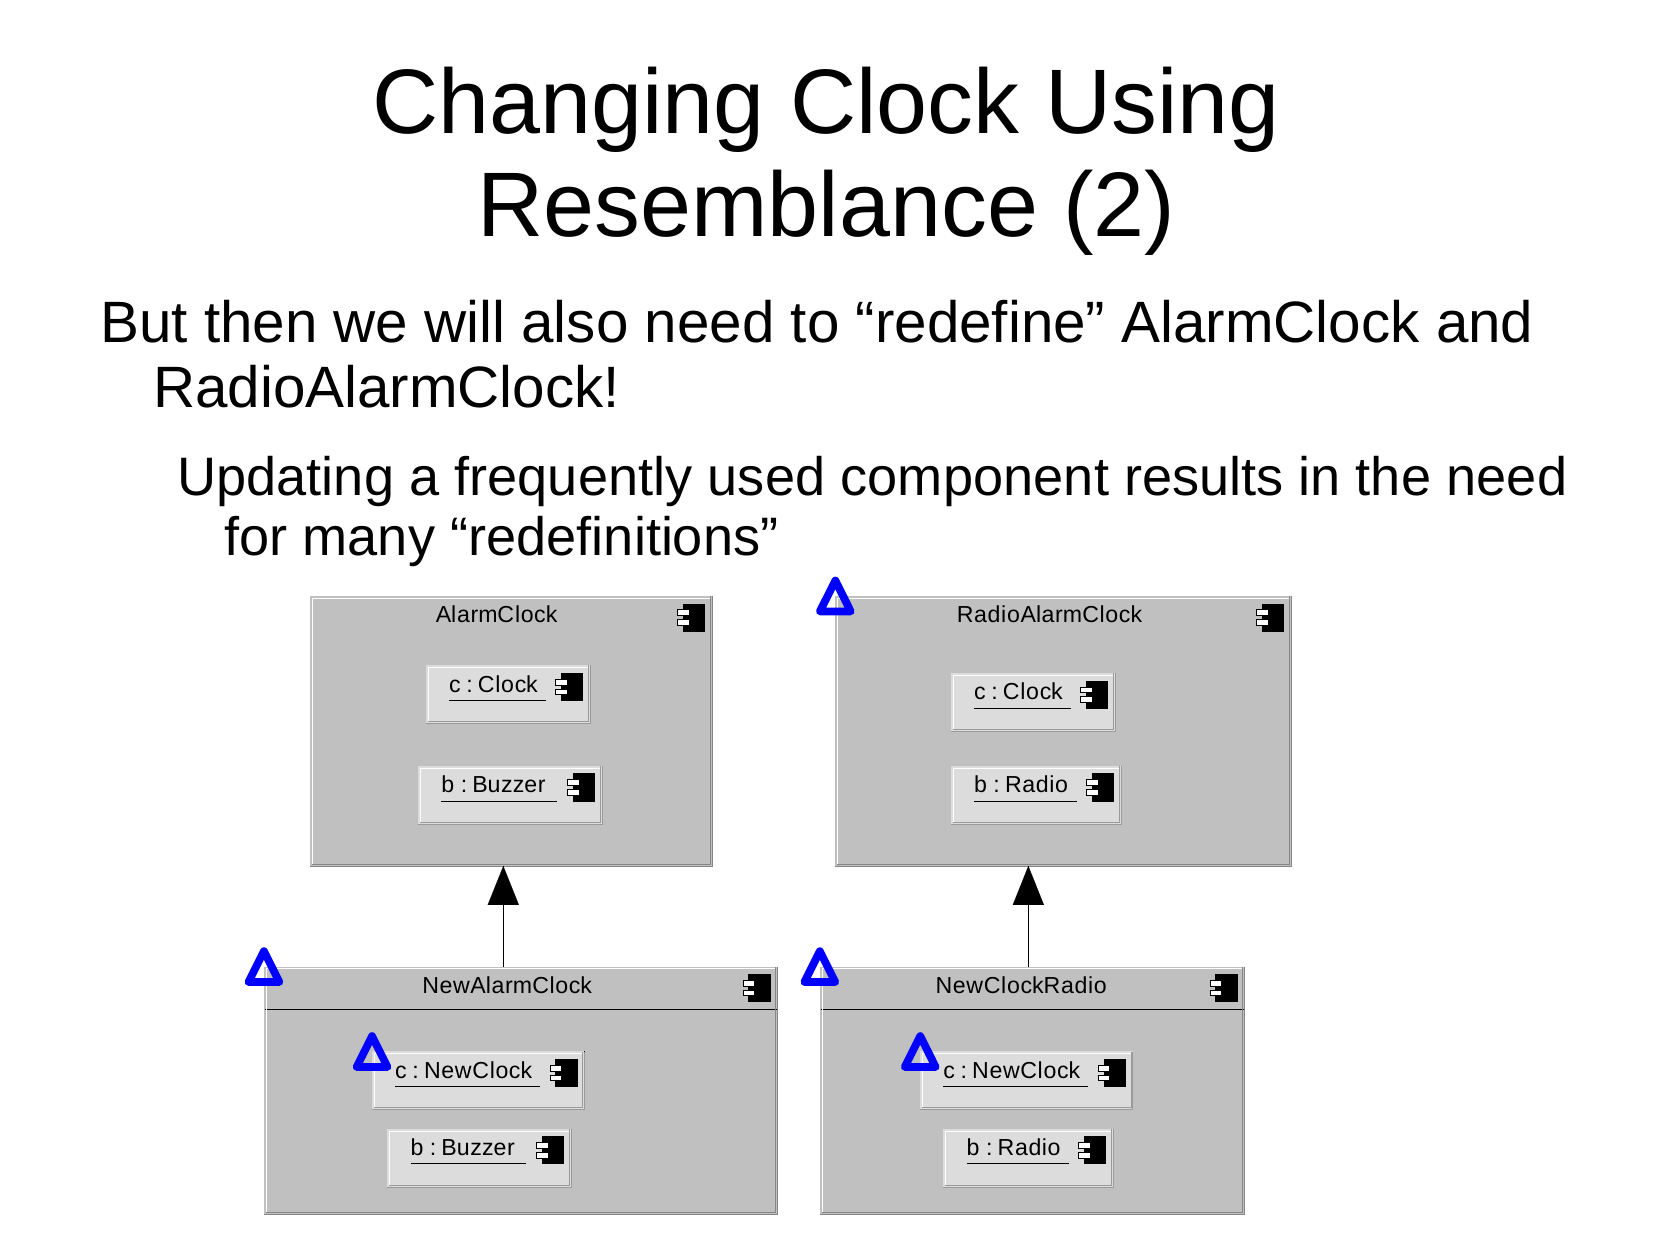

# Changing Clock Using Resemblance (2)
But then we will also need to “redefine” AlarmClock and RadioAlarmClock!
Updating a frequently used component results in the need for many “redefinitions”